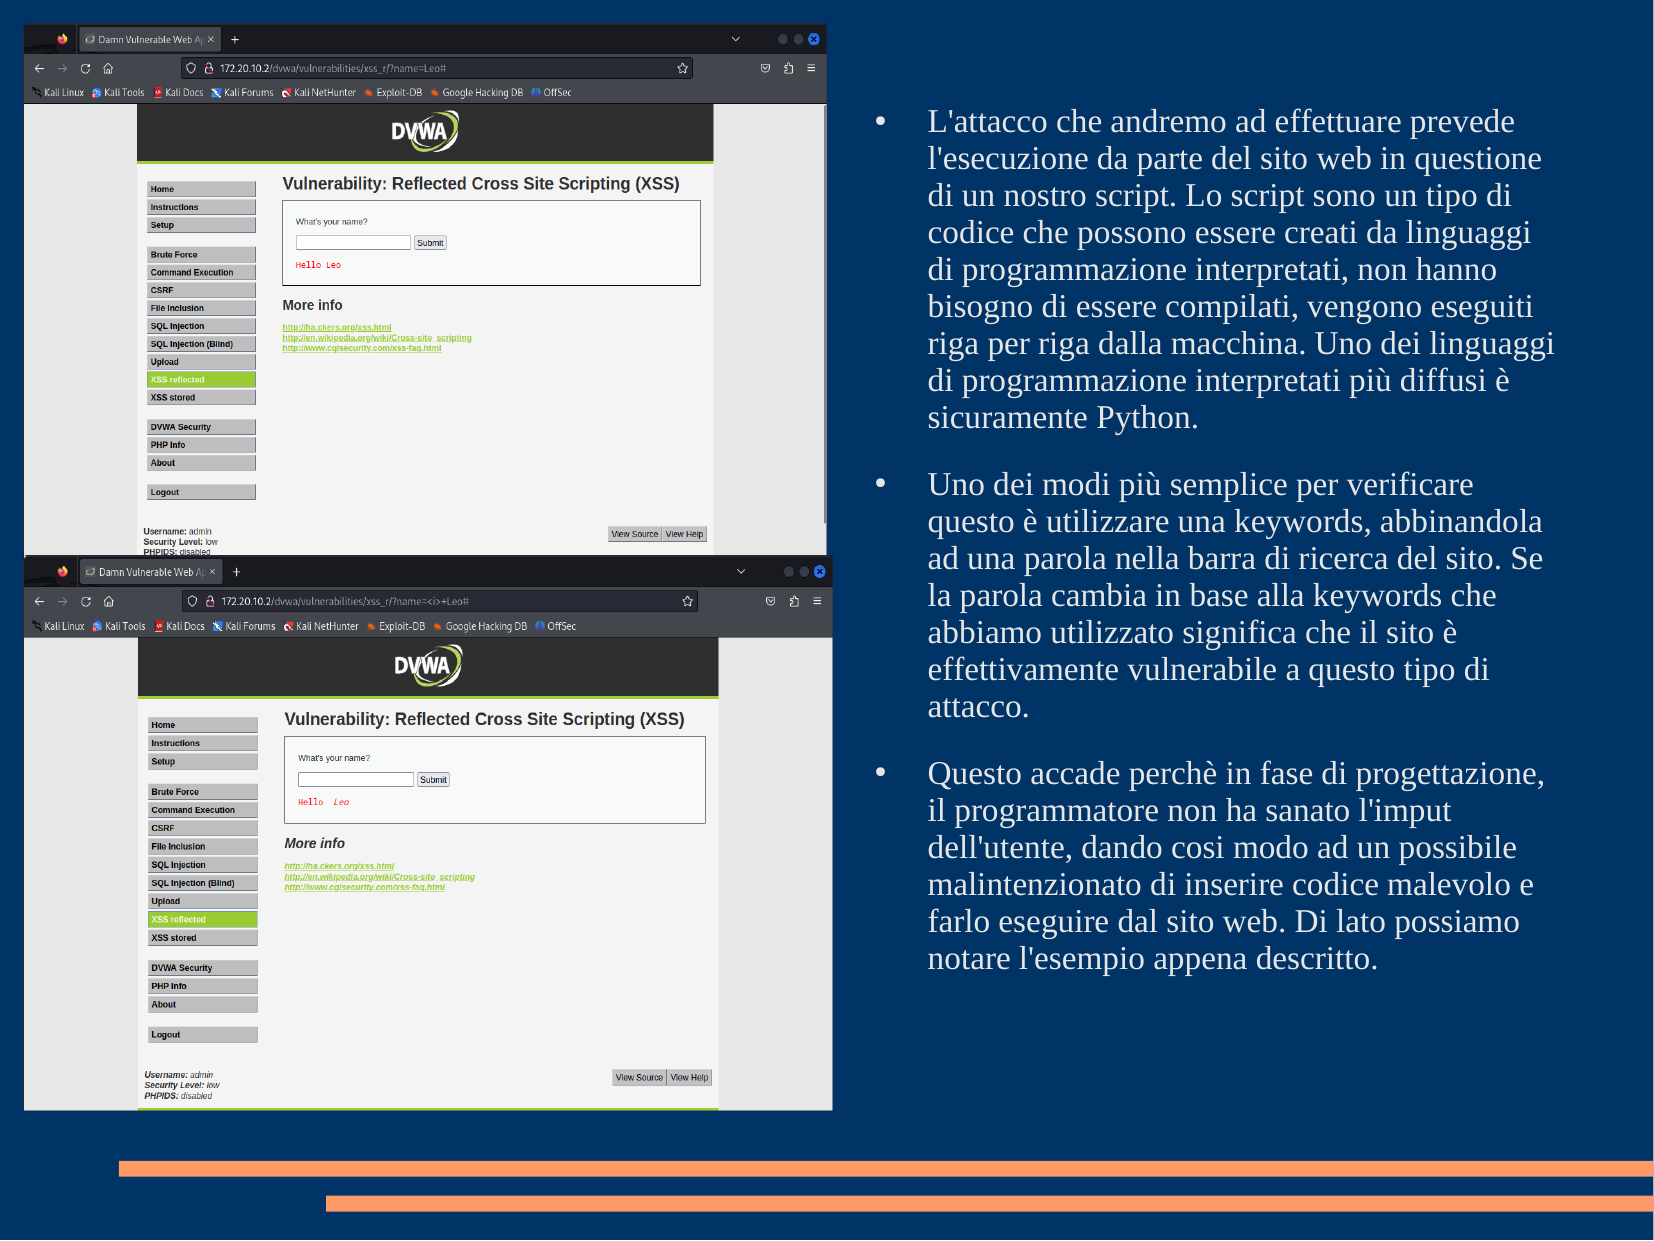

# L'attacco che andremo ad effettuare prevede l'esecuzione da parte del sito web in questione di un nostro script. Lo script sono un tipo di codice che possono essere creati da linguaggi di programmazione interpretati, non hanno bisogno di essere compilati, vengono eseguiti riga per riga dalla macchina. Uno dei linguaggi di programmazione interpretati più diffusi è sicuramente Python.
Uno dei modi più semplice per verificare questo è utilizzare una keywords, abbinandola ad una parola nella barra di ricerca del sito. Se la parola cambia in base alla keywords che abbiamo utilizzato significa che il sito è effettivamente vulnerabile a questo tipo di attacco.
Questo accade perchè in fase di progettazione, il programmatore non ha sanato l'imput dell'utente, dando cosi modo ad un possibile malintenzionato di inserire codice malevolo e farlo eseguire dal sito web. Di lato possiamo notare l'esempio appena descritto.